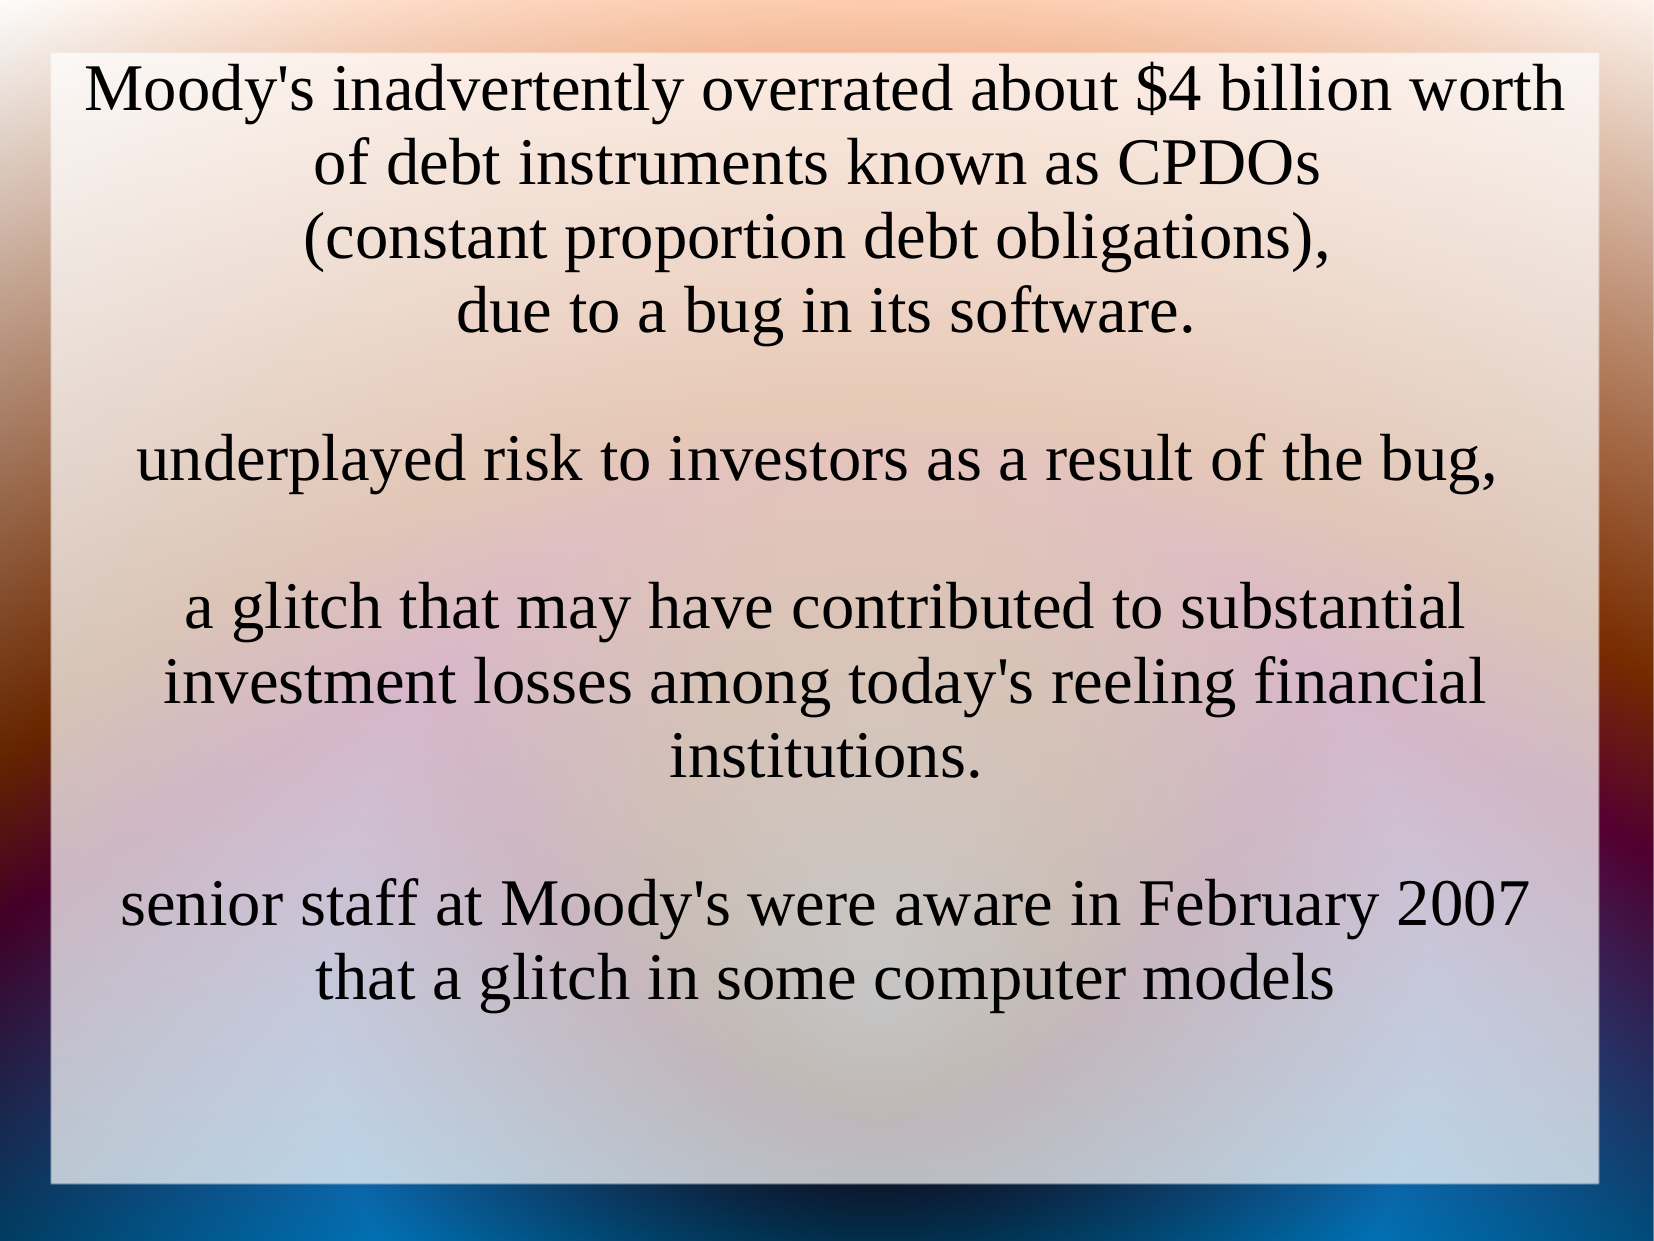

# Moody's inadvertently overrated about $4 billion worth of debt instruments known as CPDOs
(constant proportion debt obligations),
due to a bug in its software.
underplayed risk to investors as a result of the bug,
a glitch that may have contributed to substantial investment losses among today's reeling financial institutions.
senior staff at Moody's were aware in February 2007 that a glitch in some computer models